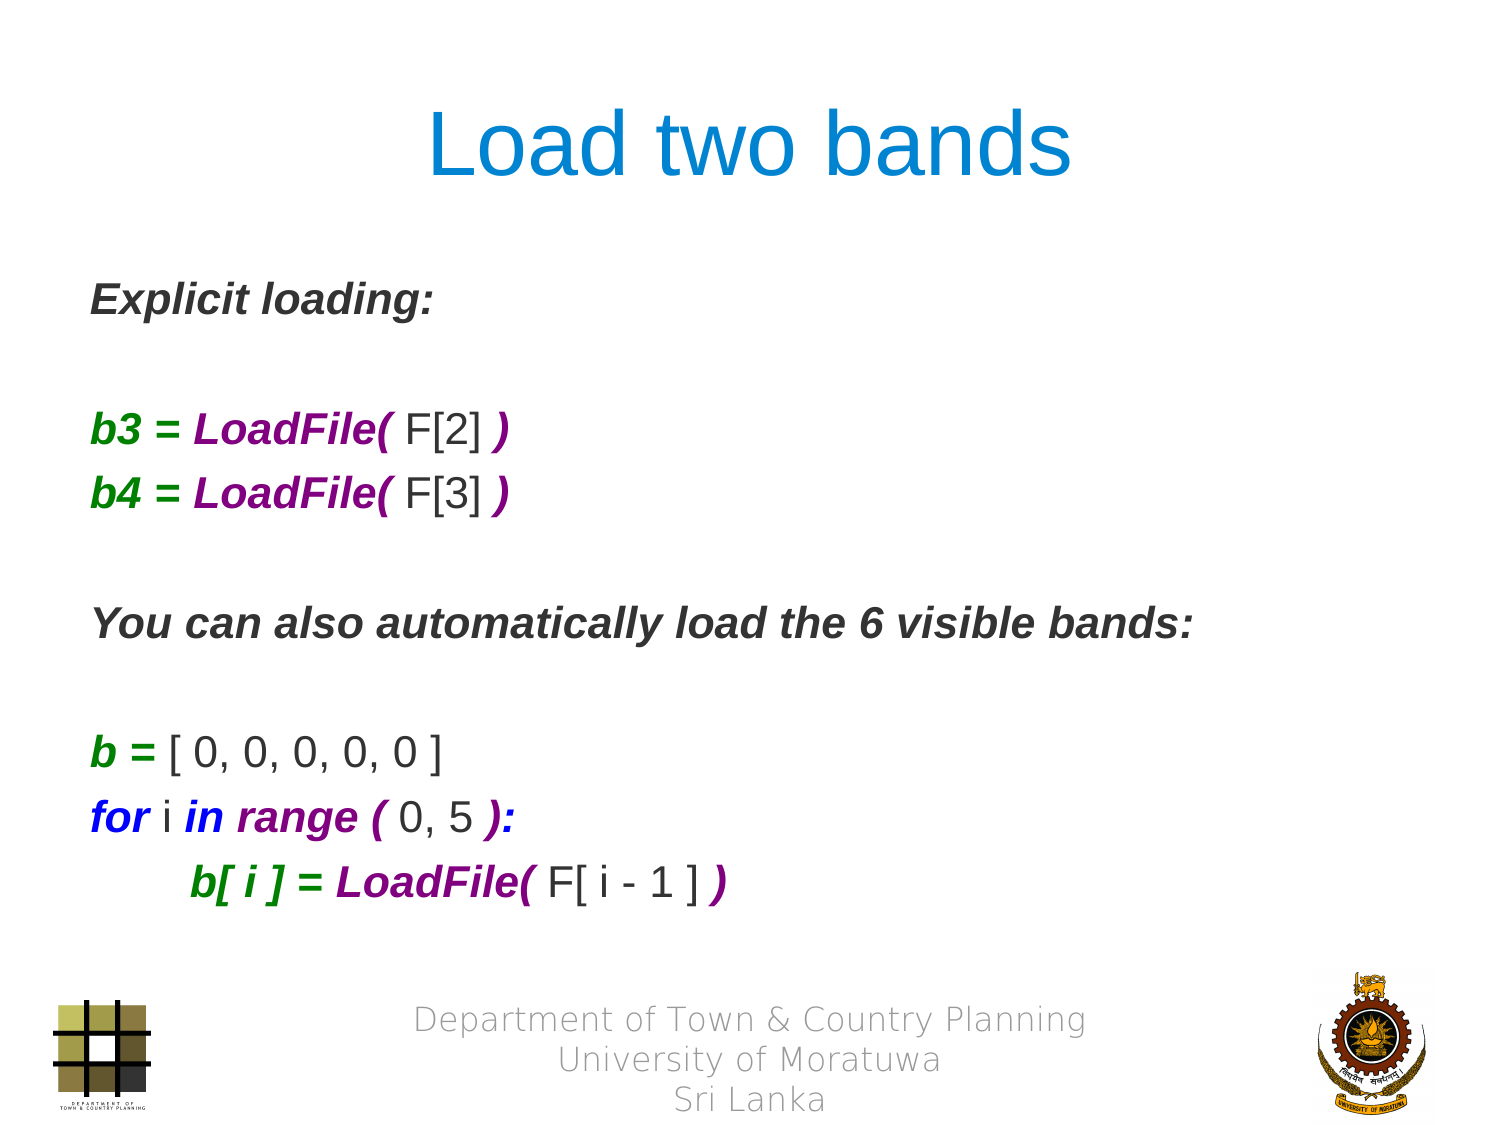

# Load two bands
Explicit loading:
b3 = LoadFile( F[2] )
b4 = LoadFile( F[3] )
You can also automatically load the 6 visible bands:
b = [ 0, 0, 0, 0, 0 ]
for i in range ( 0, 5 ):
 b[ i ] = LoadFile( F[ i - 1 ] )